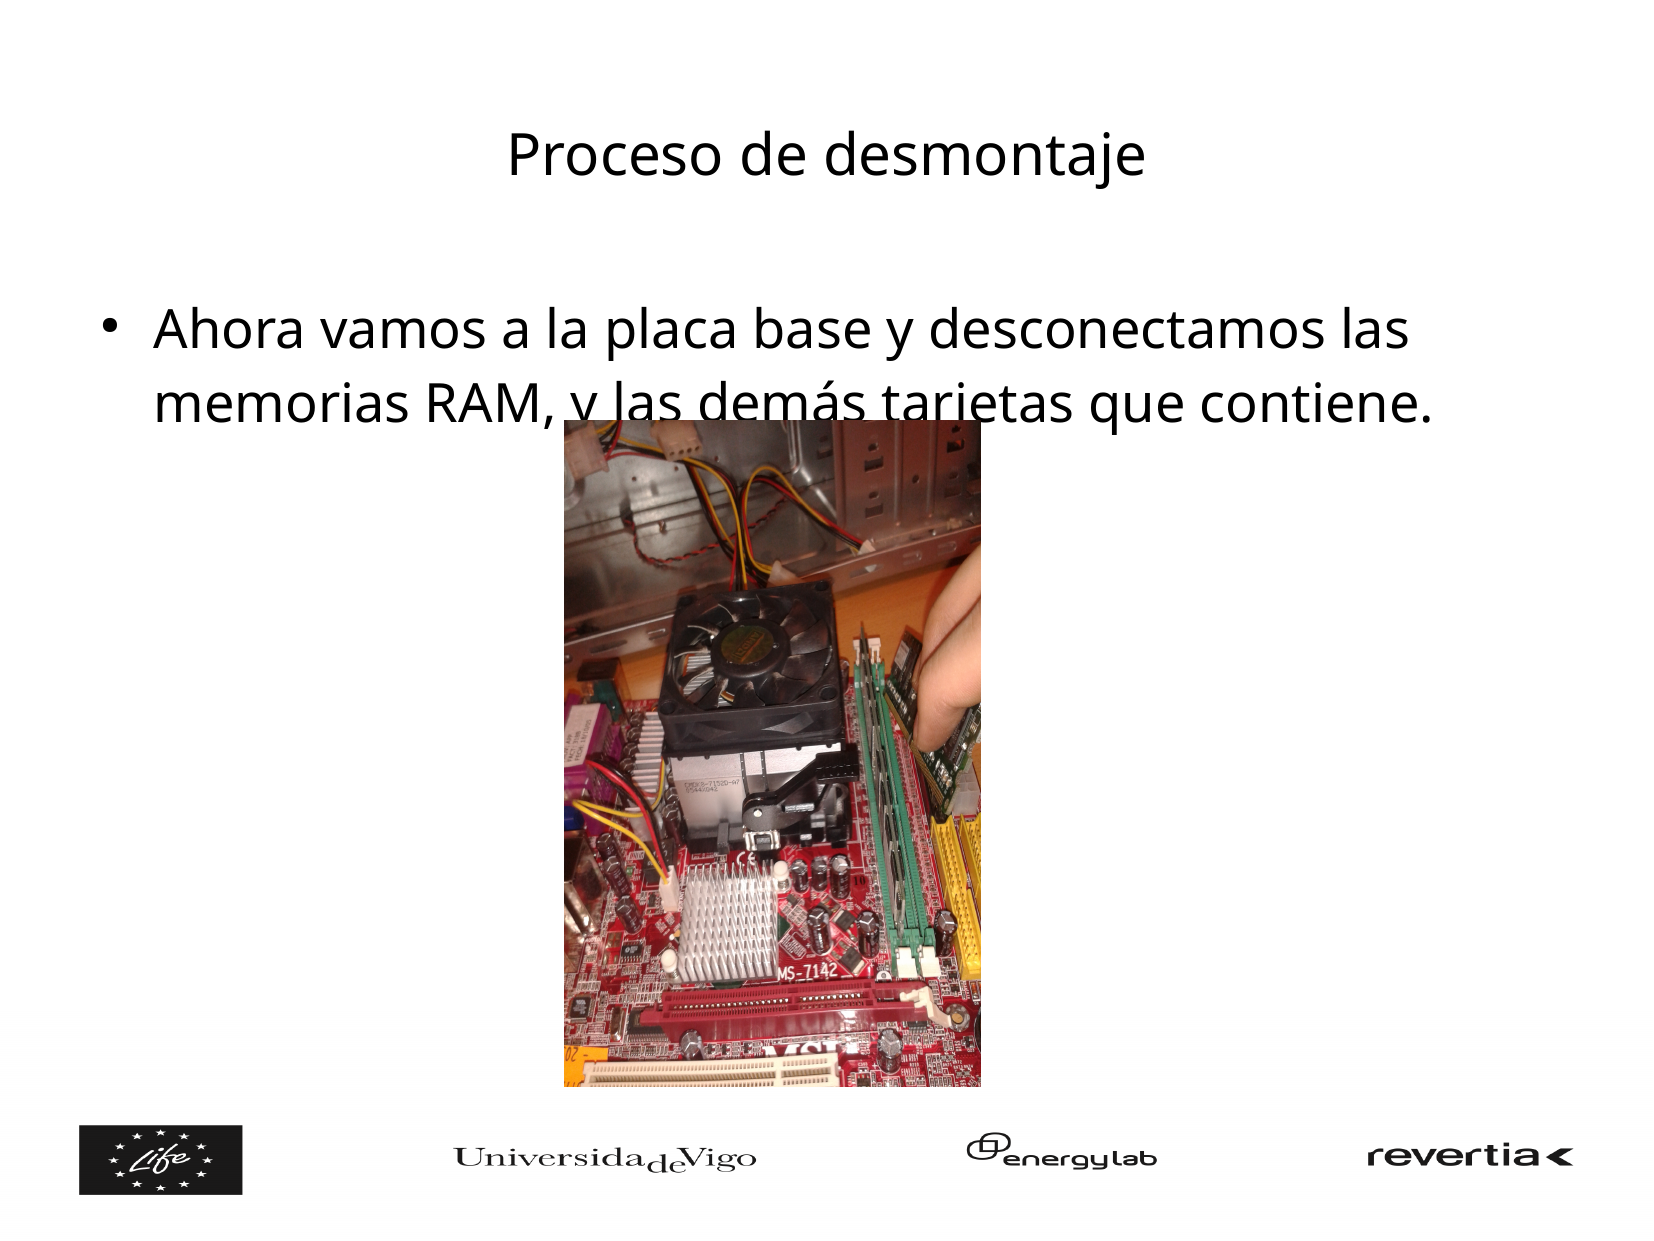

# Proceso de desmontaje
Ahora vamos a la placa base y desconectamos las memorias RAM, y las demás tarjetas que contiene.